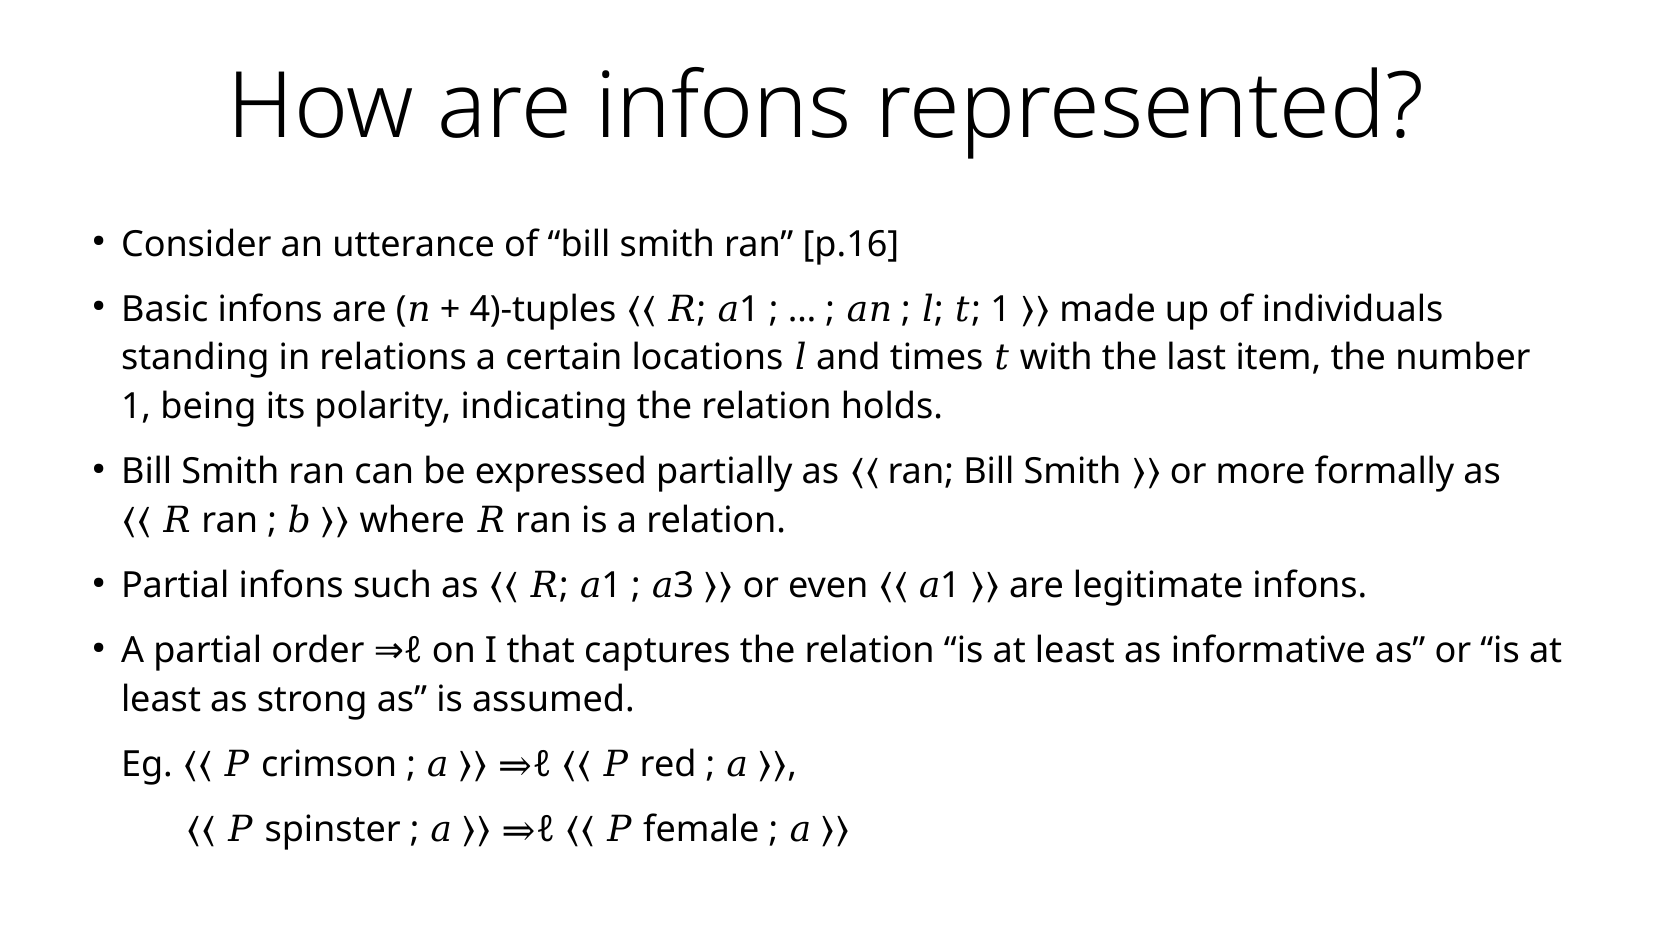

# How are infons represented?
Consider an utterance of “bill smith ran” [p.16]
Basic infons are (𝑛 + 4)-tuples ⟨⟨ 𝑅; 𝑎1 ; … ; 𝑎𝑛 ; 𝑙; 𝑡; 1 ⟩⟩ made up of individuals standing in relations a certain locations 𝑙 and times 𝑡 with the last item, the number 1, being its polarity, indicating the relation holds.
Bill Smith ran can be expressed partially as ⟨⟨ ran; Bill Smith ⟩⟩ or more formally as ⟨⟨ 𝑅 ran ; 𝑏 ⟩⟩ where 𝑅 ran is a relation.
Partial infons such as ⟨⟨ 𝑅; 𝑎1 ; 𝑎3 ⟩⟩ or even ⟨⟨ 𝑎1 ⟩⟩ are legitimate infons.
A partial order ⇒ℓ on I that captures the relation “is at least as informative as” or “is at least as strong as” is assumed.
Eg. ⟨⟨ 𝑃 crimson ; 𝑎 ⟩⟩ ⇒ℓ ⟨⟨ 𝑃 red ; 𝑎 ⟩⟩,
 ⟨⟨ 𝑃 spinster ; 𝑎 ⟩⟩ ⇒ℓ ⟨⟨ 𝑃 female ; 𝑎 ⟩⟩